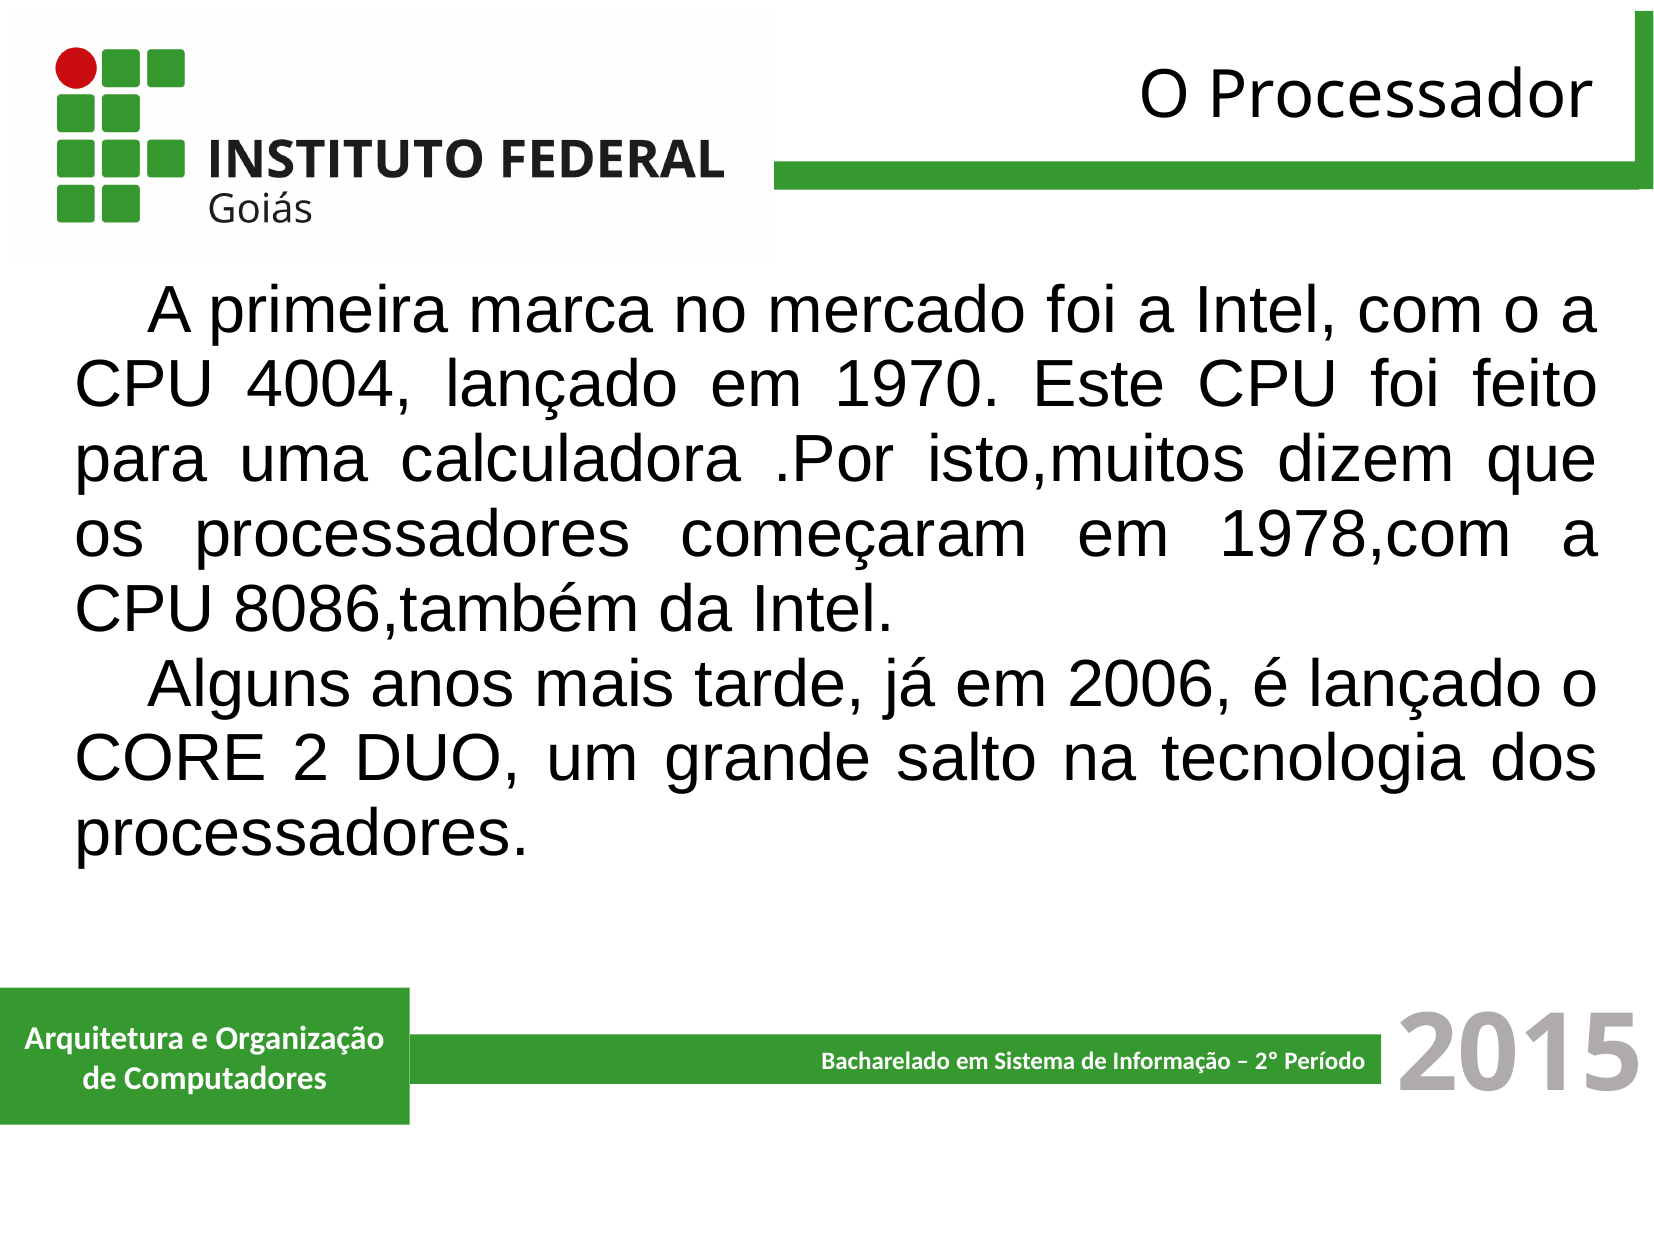

O Processador
	A primeira marca no mercado foi a Intel, com o a CPU 4004, lançado em 1970. Este CPU foi feito para uma calculadora .Por isto,muitos dizem que os processadores começaram em 1978,com a CPU 8086,também da Intel.
	Alguns anos mais tarde, já em 2006, é lançado o CORE 2 DUO, um grande salto na tecnologia dos processadores.
2015
Arquitetura e Organização de Computadores
Bacharelado em Sistema de Informação – 2º Período